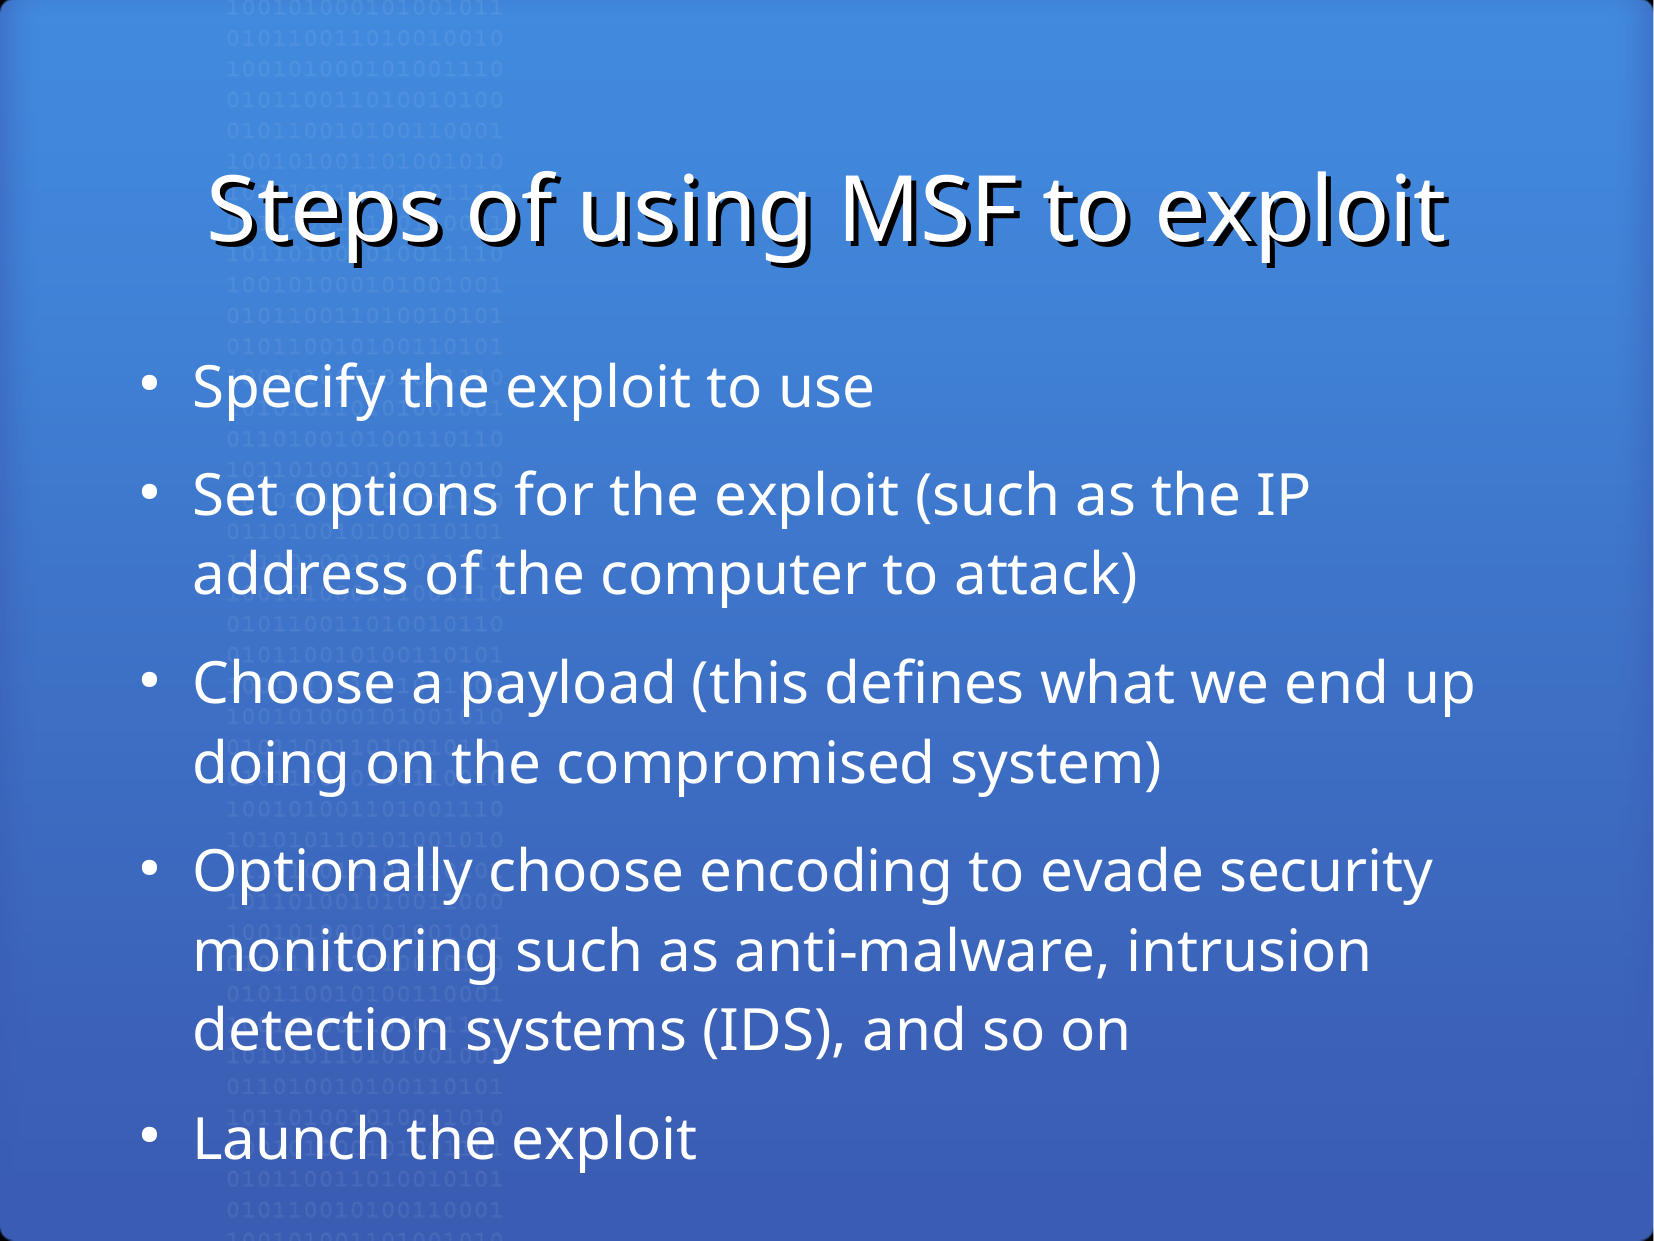

# Steps of using MSF to exploit
Specify the exploit to use
Set options for the exploit (such as the IP address of the computer to attack)
Choose a payload (this defines what we end up doing on the compromised system)
Optionally choose encoding to evade security monitoring such as anti-malware, intrusion detection systems (IDS), and so on
Launch the exploit